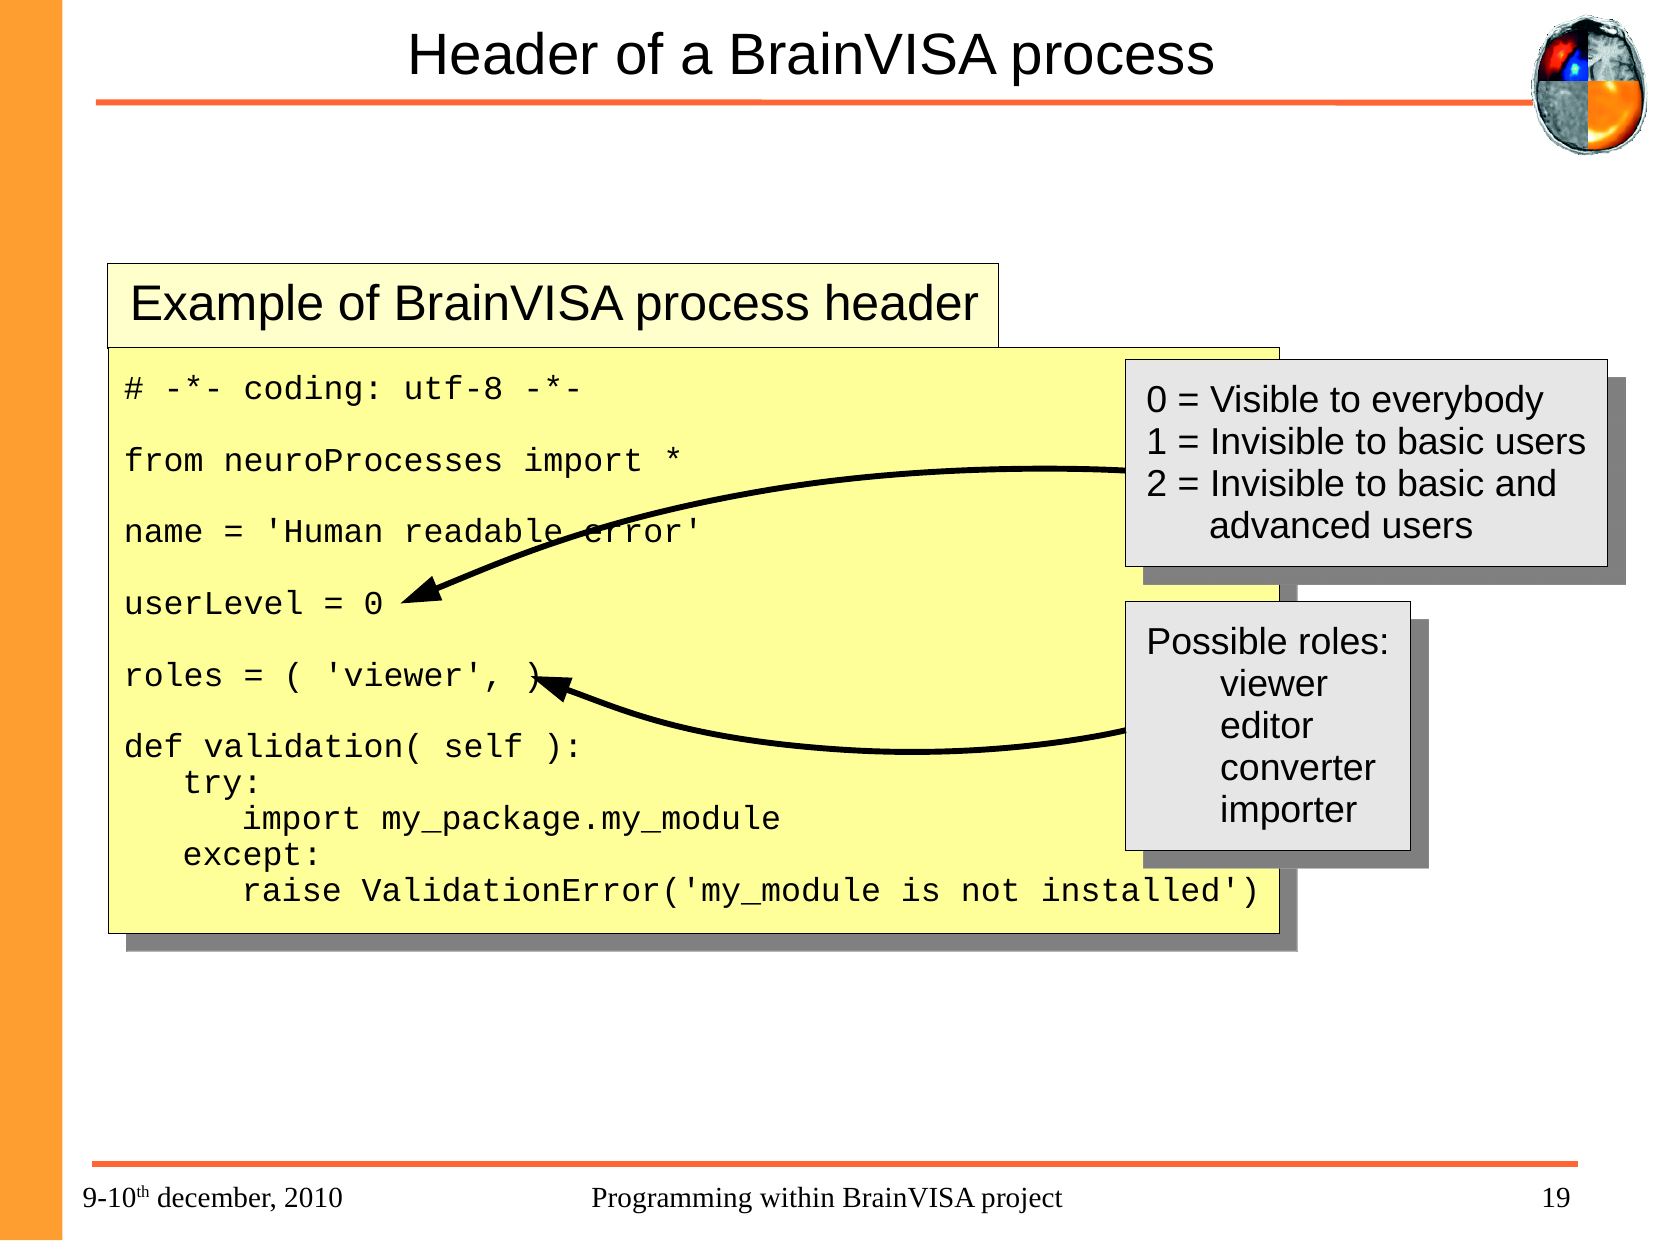

# Header of a BrainVISA process
Example of BrainVISA process header
# -*- coding: utf-8 -*-
from neuroProcesses import *
name = 'Human readable error'
userLevel = 0
roles = ( 'viewer', )
def validation( self ):
	try:
		import my_package.my_module
	except:
		raise ValidationError('my_module is not installed')
0 = Visible to everybody
1 = Invisible to basic users
2 = Invisible to basic and
 advanced users
Possible roles:
	viewer
	editor
	converter
	importer
19